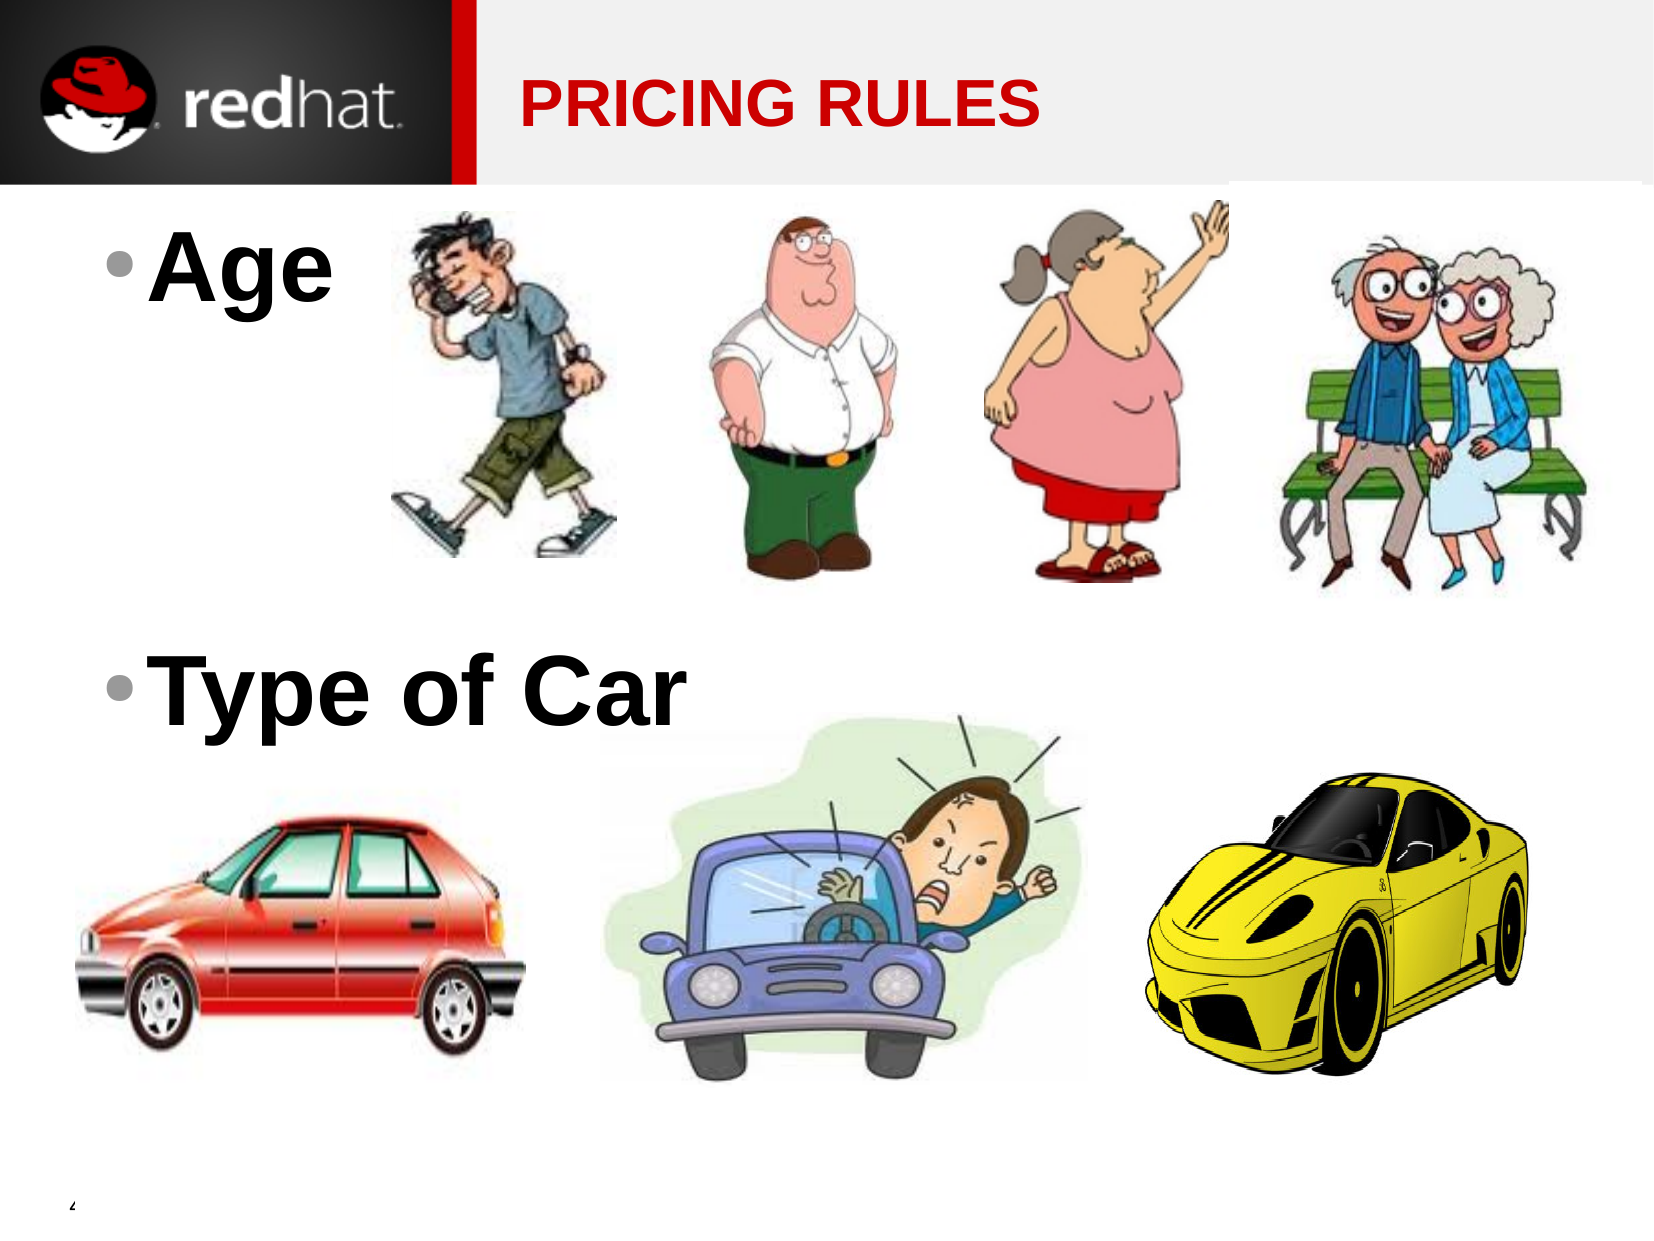

# RULES
PRICING RULES
Age
Type of Car